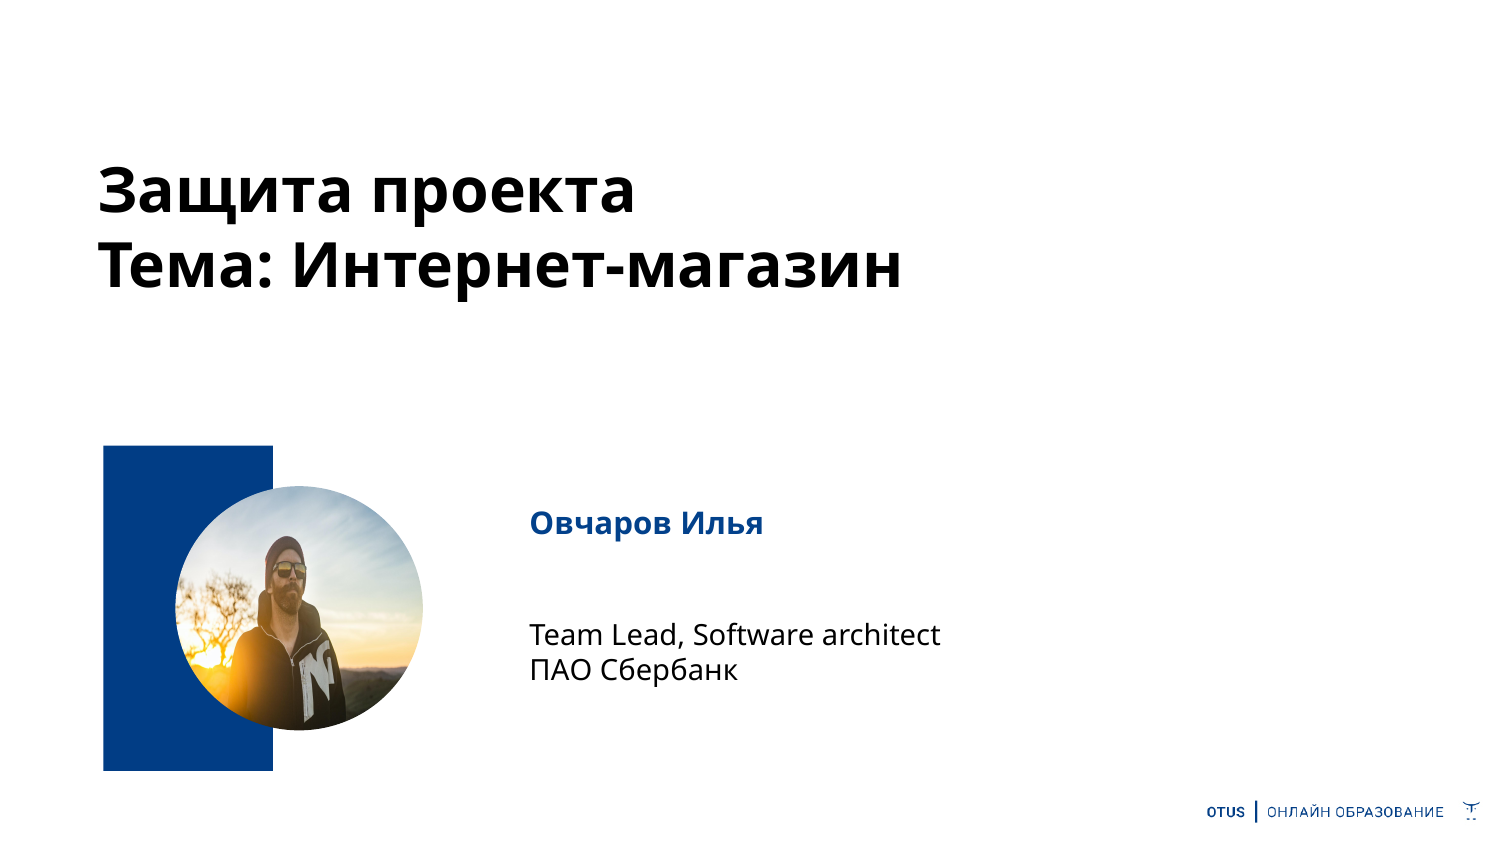

# Защита проекта Тема: Интернет-магазин
Овчаров Илья
Team Lead, Software architect
ПАО Сбербанк